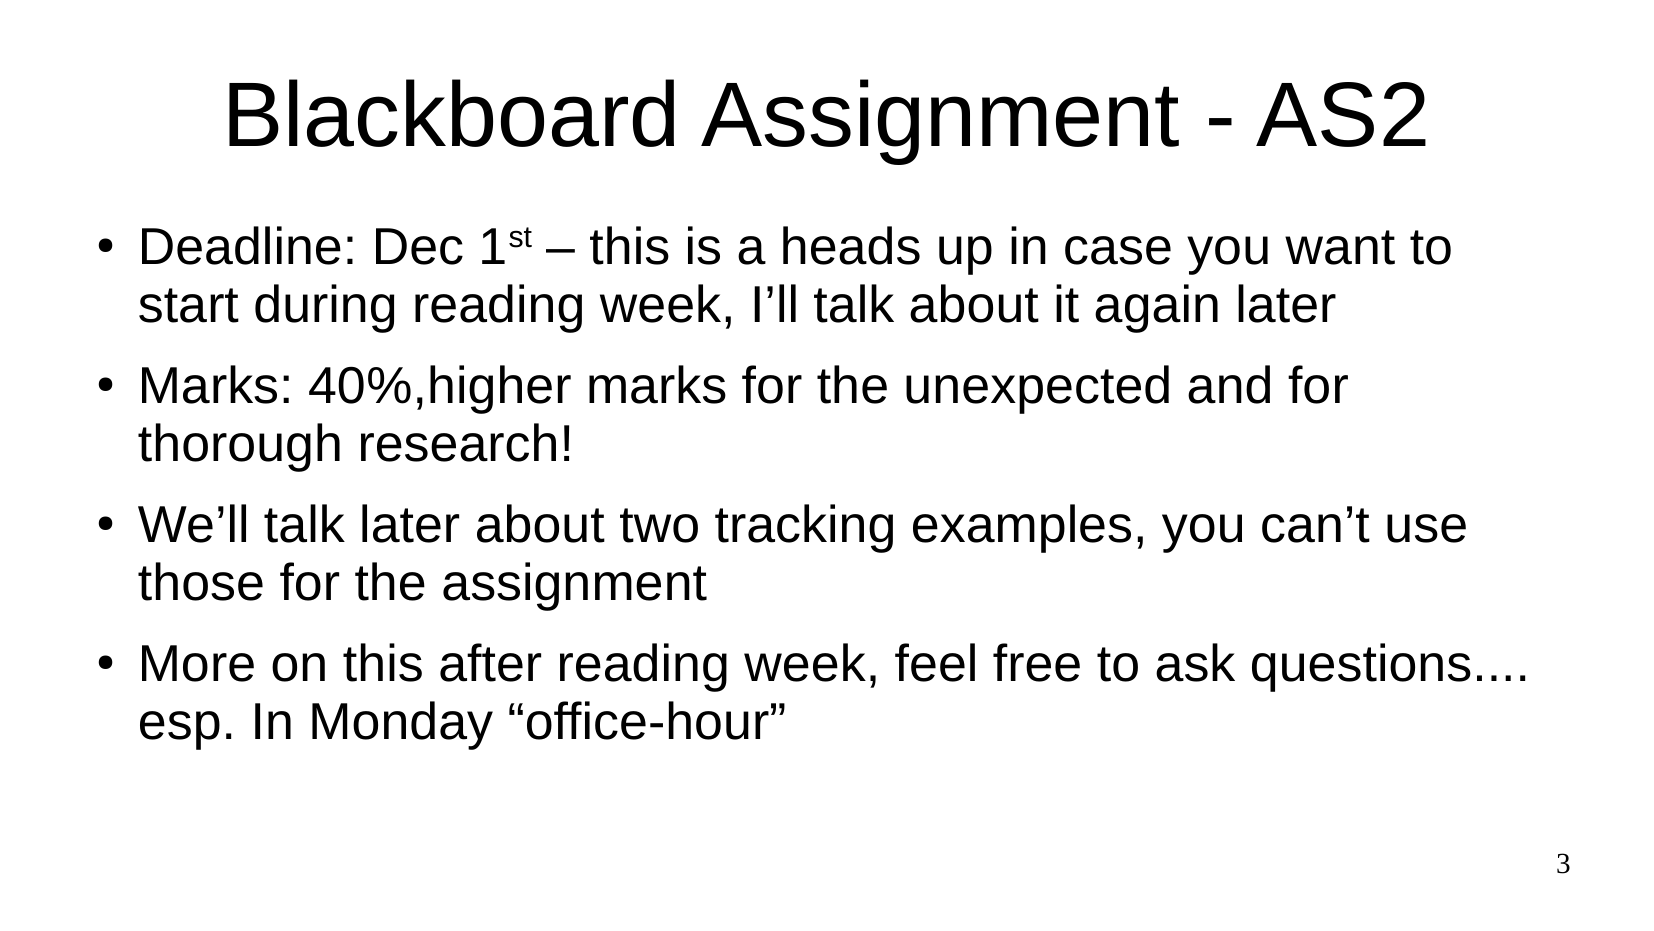

# Blackboard Assignment - AS2
Deadline: Dec 1st – this is a heads up in case you want to start during reading week, I’ll talk about it again later
Marks: 40%,higher marks for the unexpected and for thorough research!
We’ll talk later about two tracking examples, you can’t use those for the assignment
More on this after reading week, feel free to ask questions.... esp. In Monday “office-hour”
3